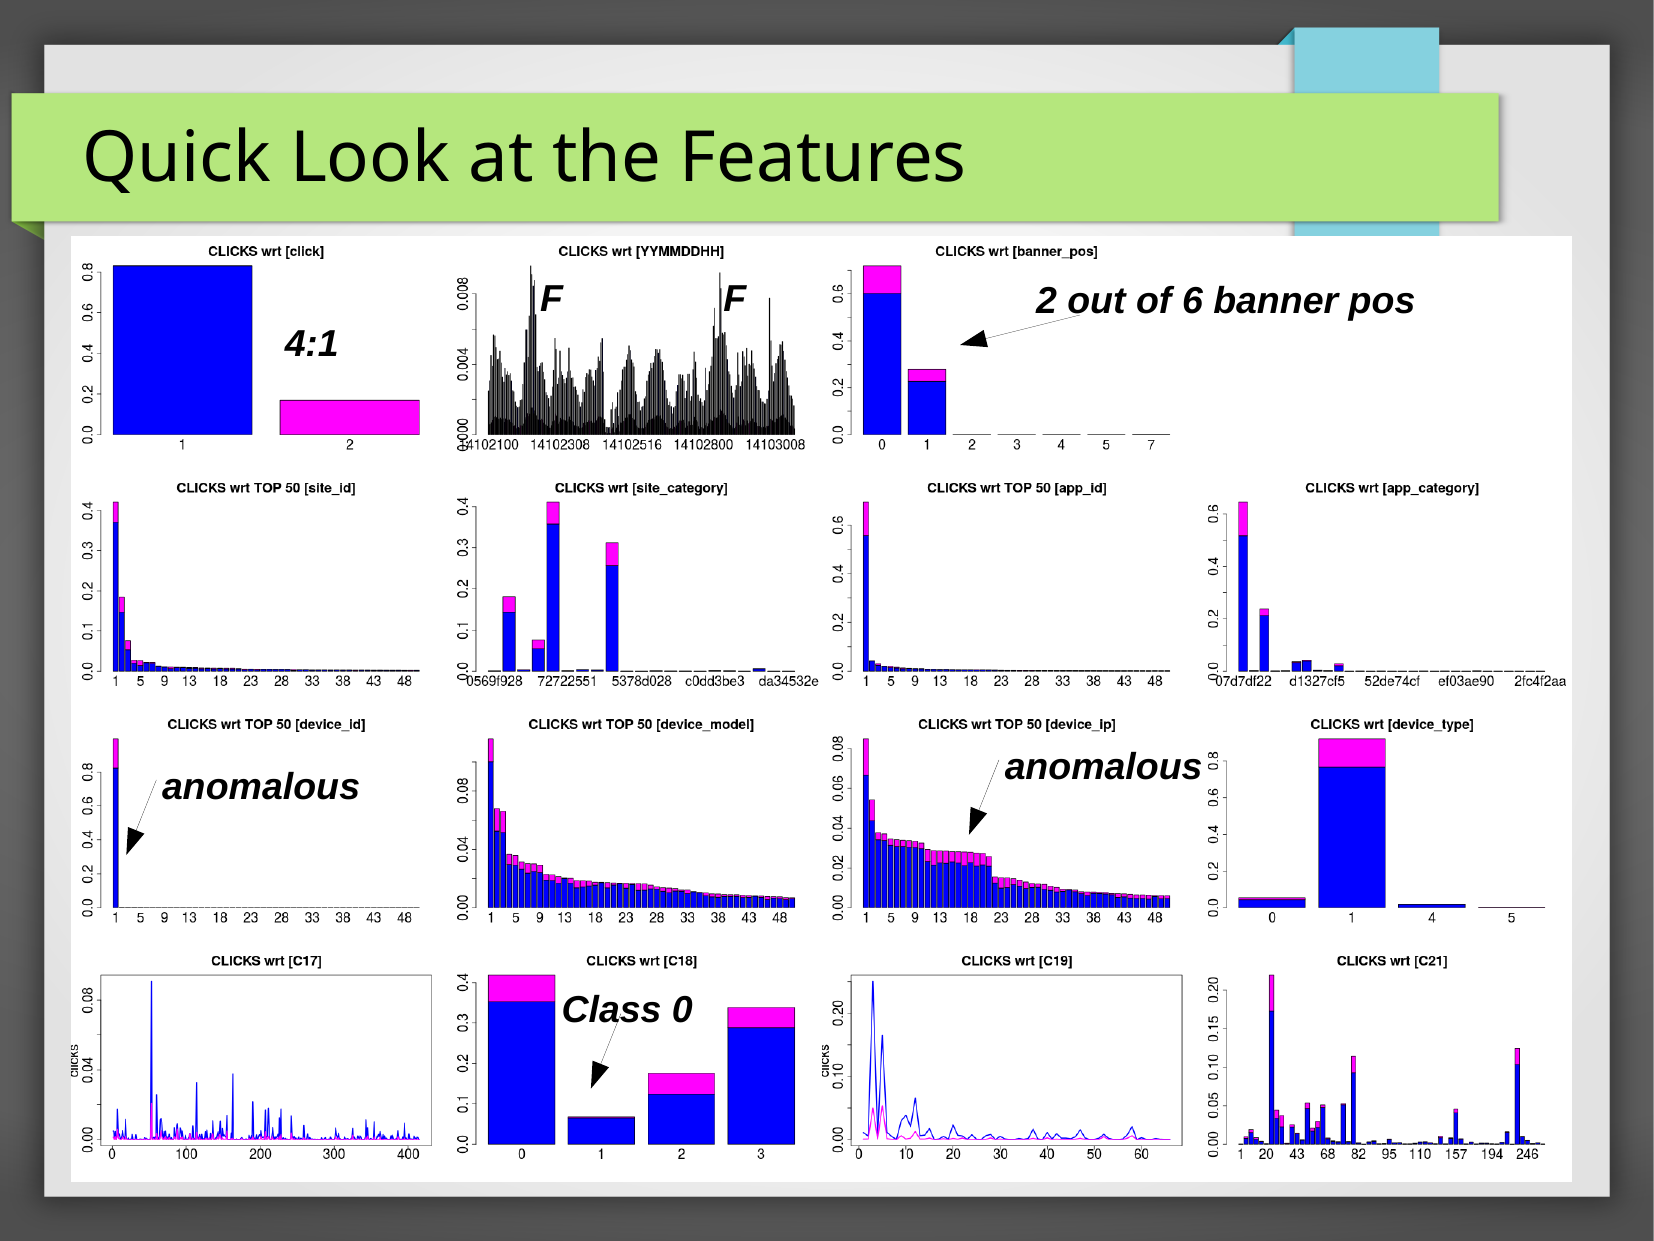

# Quick Look at the Features
F
F
2 out of 6 banner pos
4:1
anomalous
anomalous
Class 0